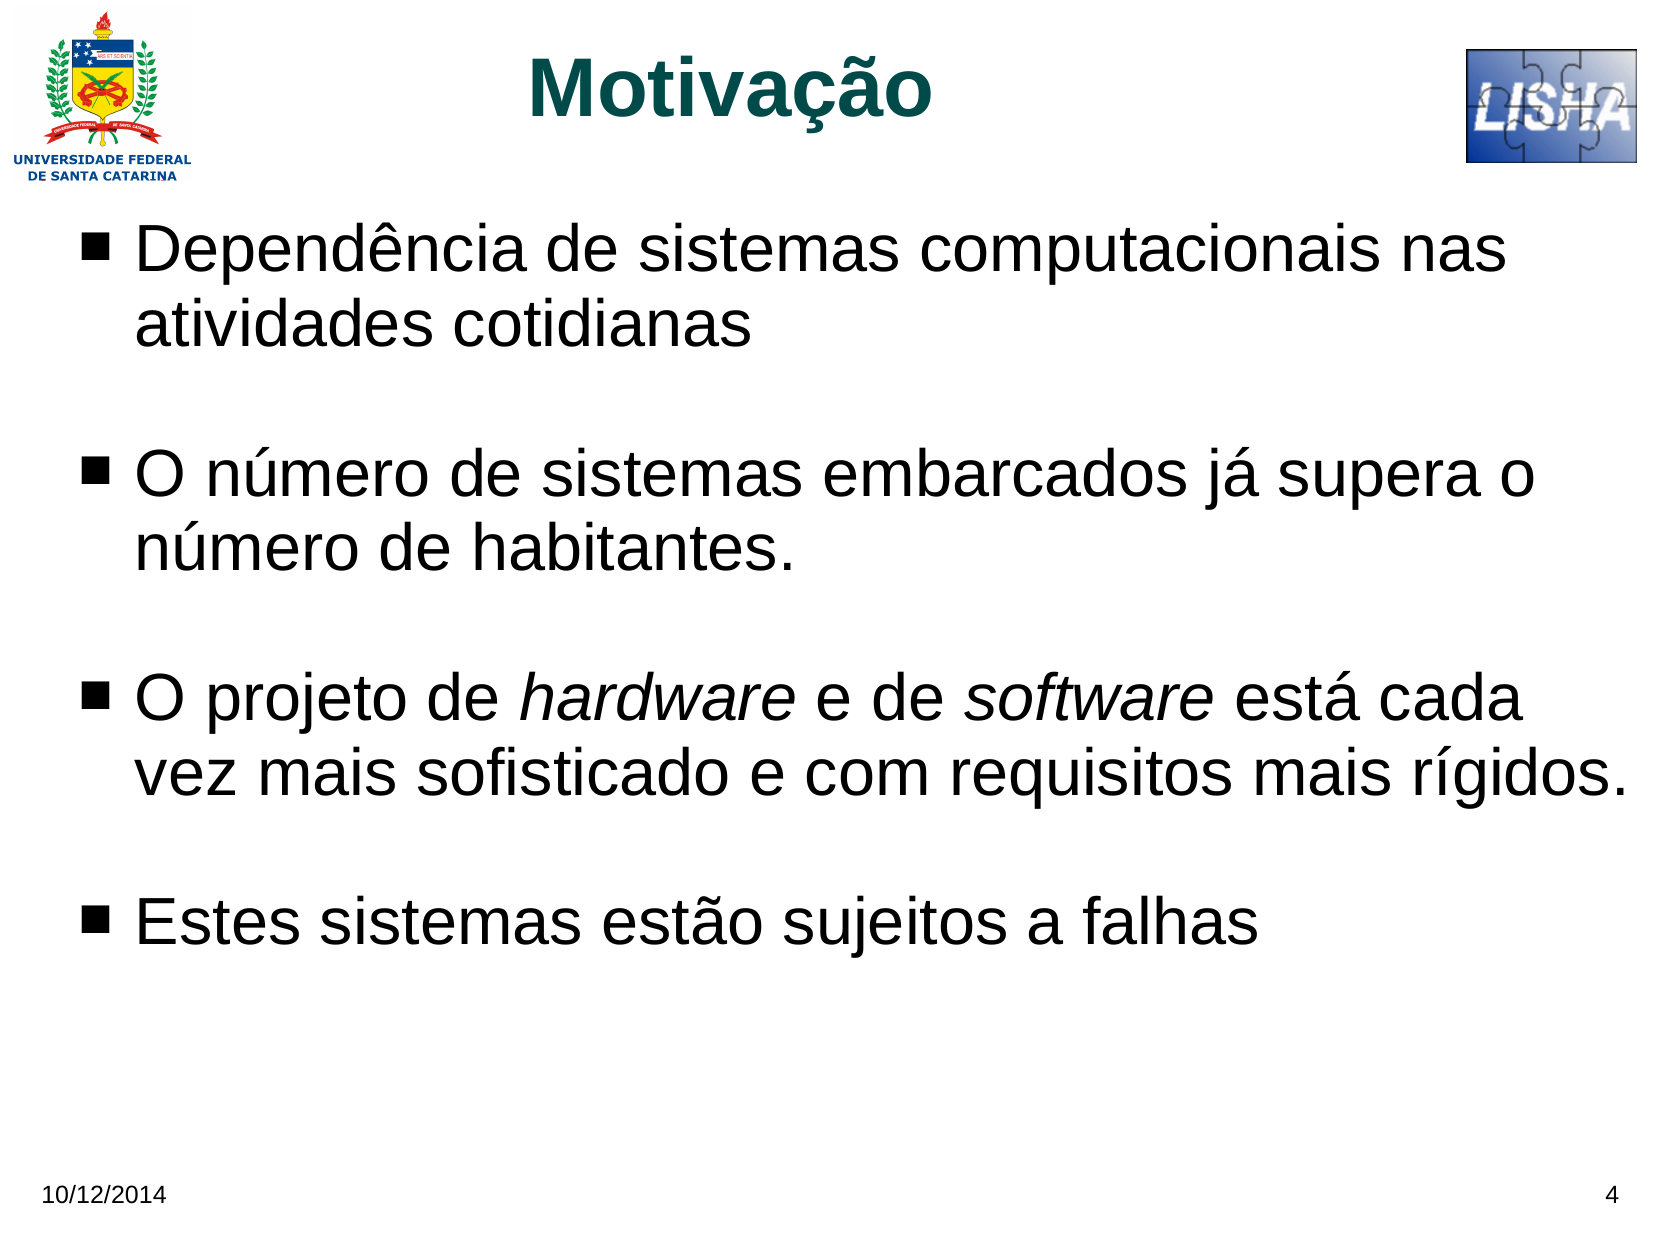

# Motivação
Dependência de sistemas computacionais nas atividades cotidianas
O número de sistemas embarcados já supera o número de habitantes.
O projeto de hardware e de software está cada vez mais sofisticado e com requisitos mais rígidos.
Estes sistemas estão sujeitos a falhas